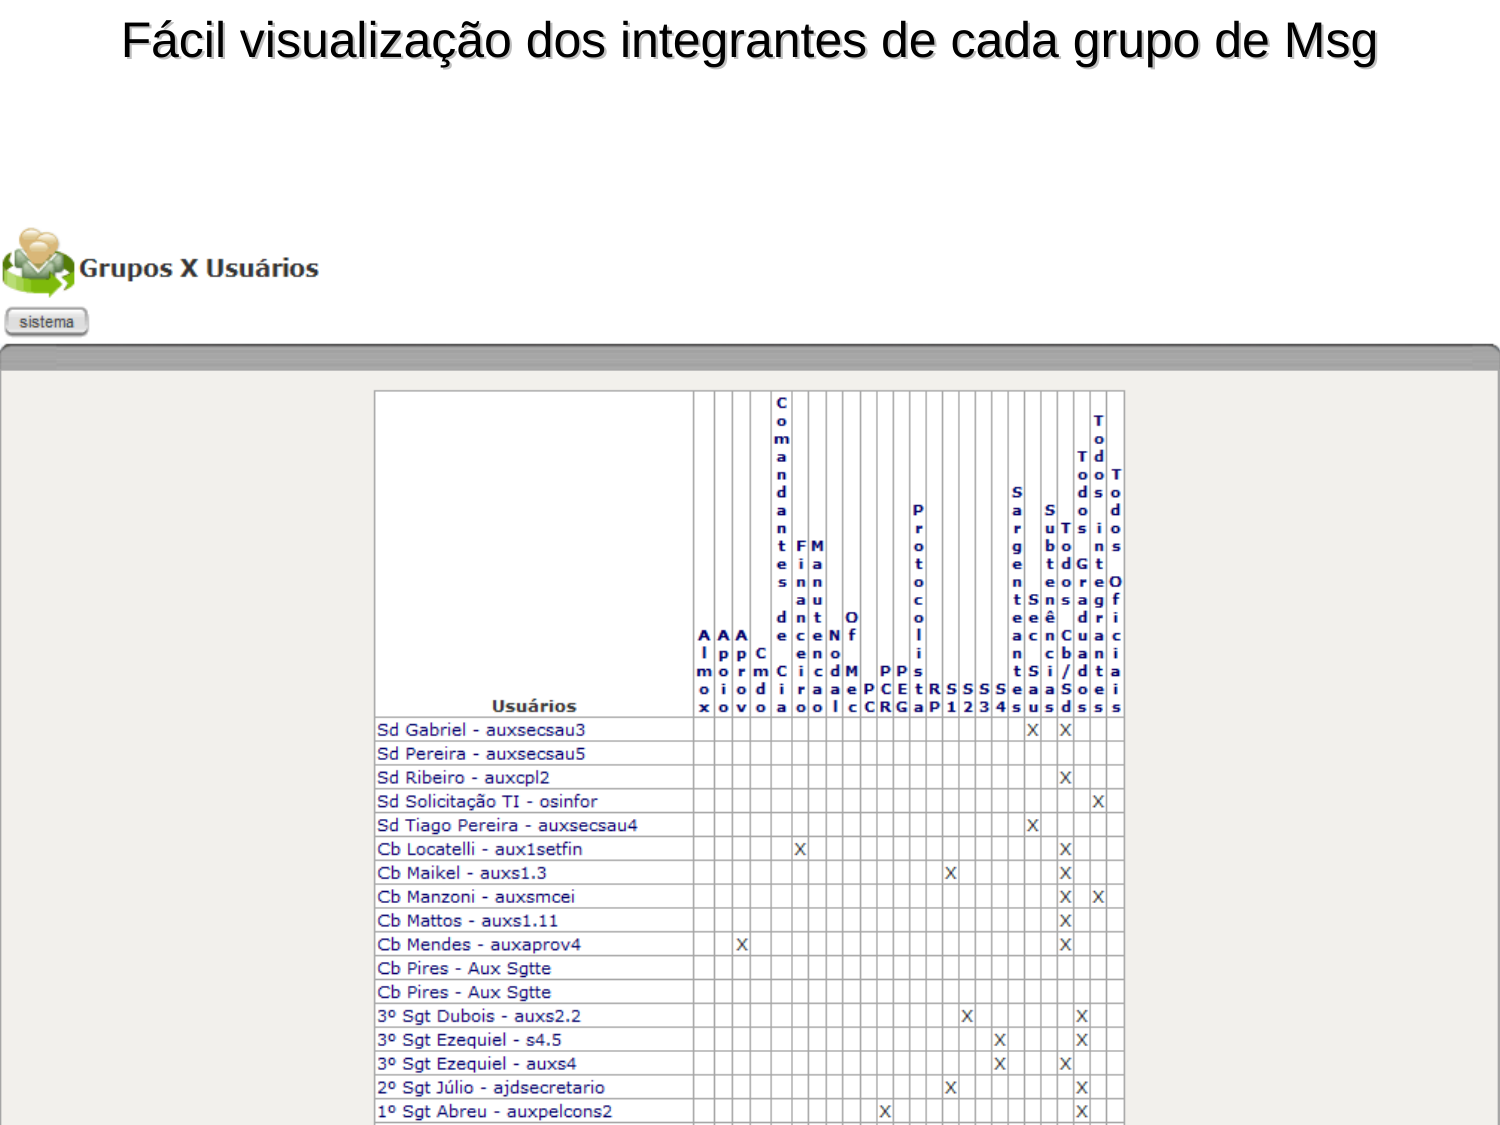

Fácil visualização dos integrantes de cada grupo de Msg